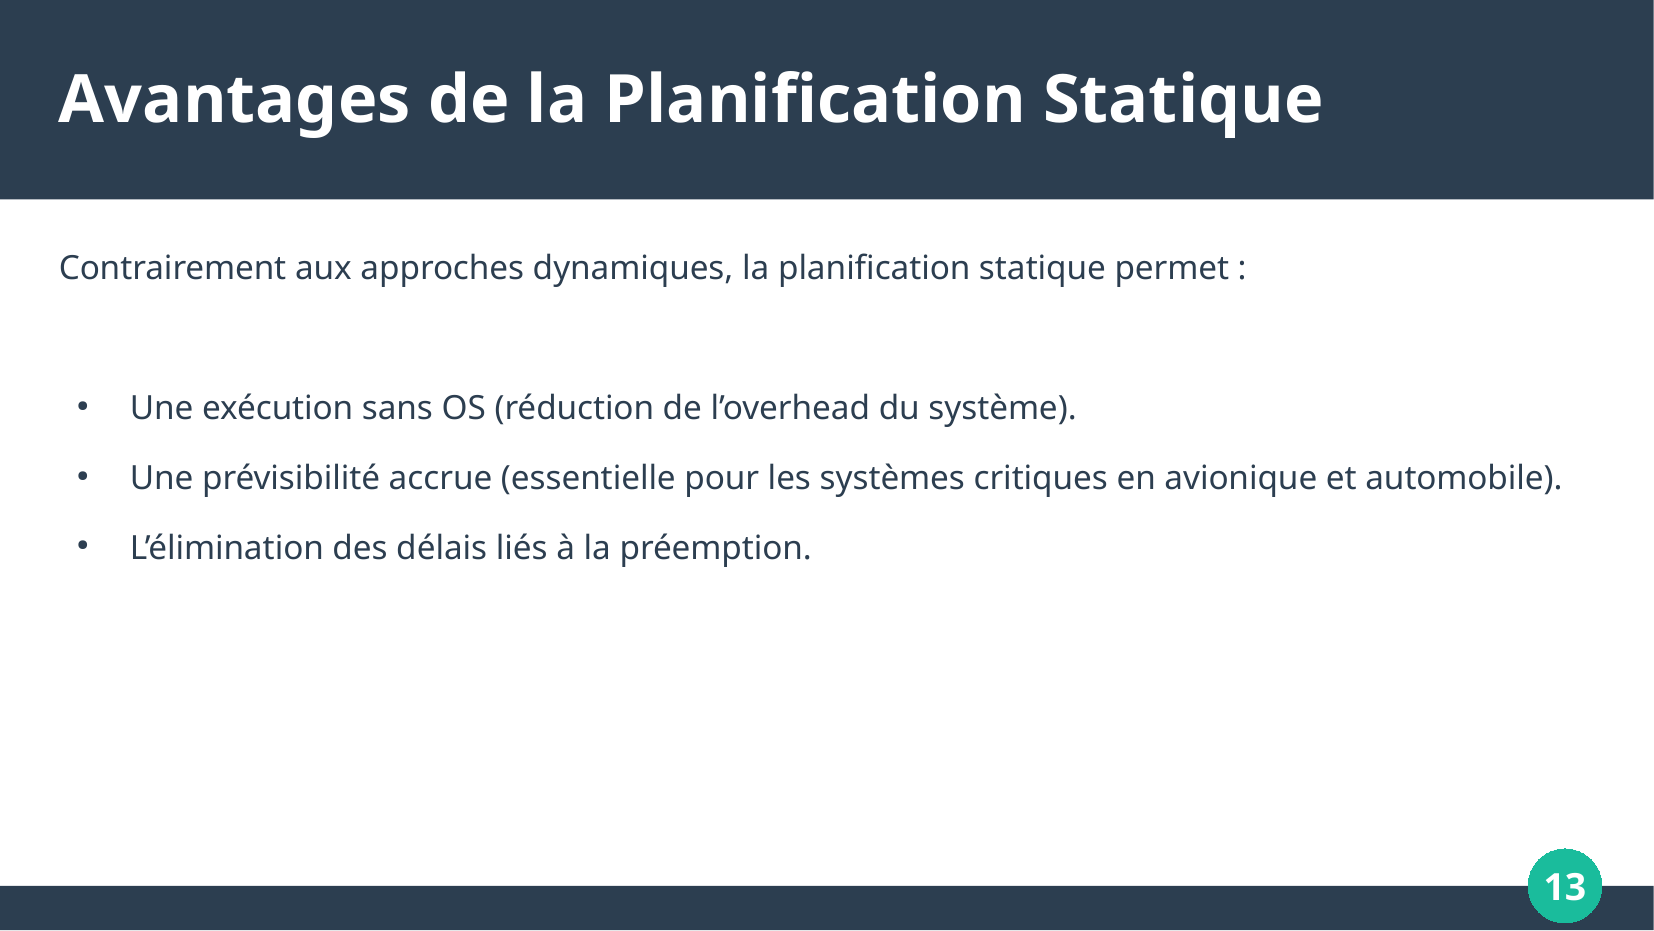

# Avantages de la Planification Statique
Contrairement aux approches dynamiques, la planification statique permet :
Une exécution sans OS (réduction de l’overhead du système).
Une prévisibilité accrue (essentielle pour les systèmes critiques en avionique et automobile).
L’élimination des délais liés à la préemption.
13